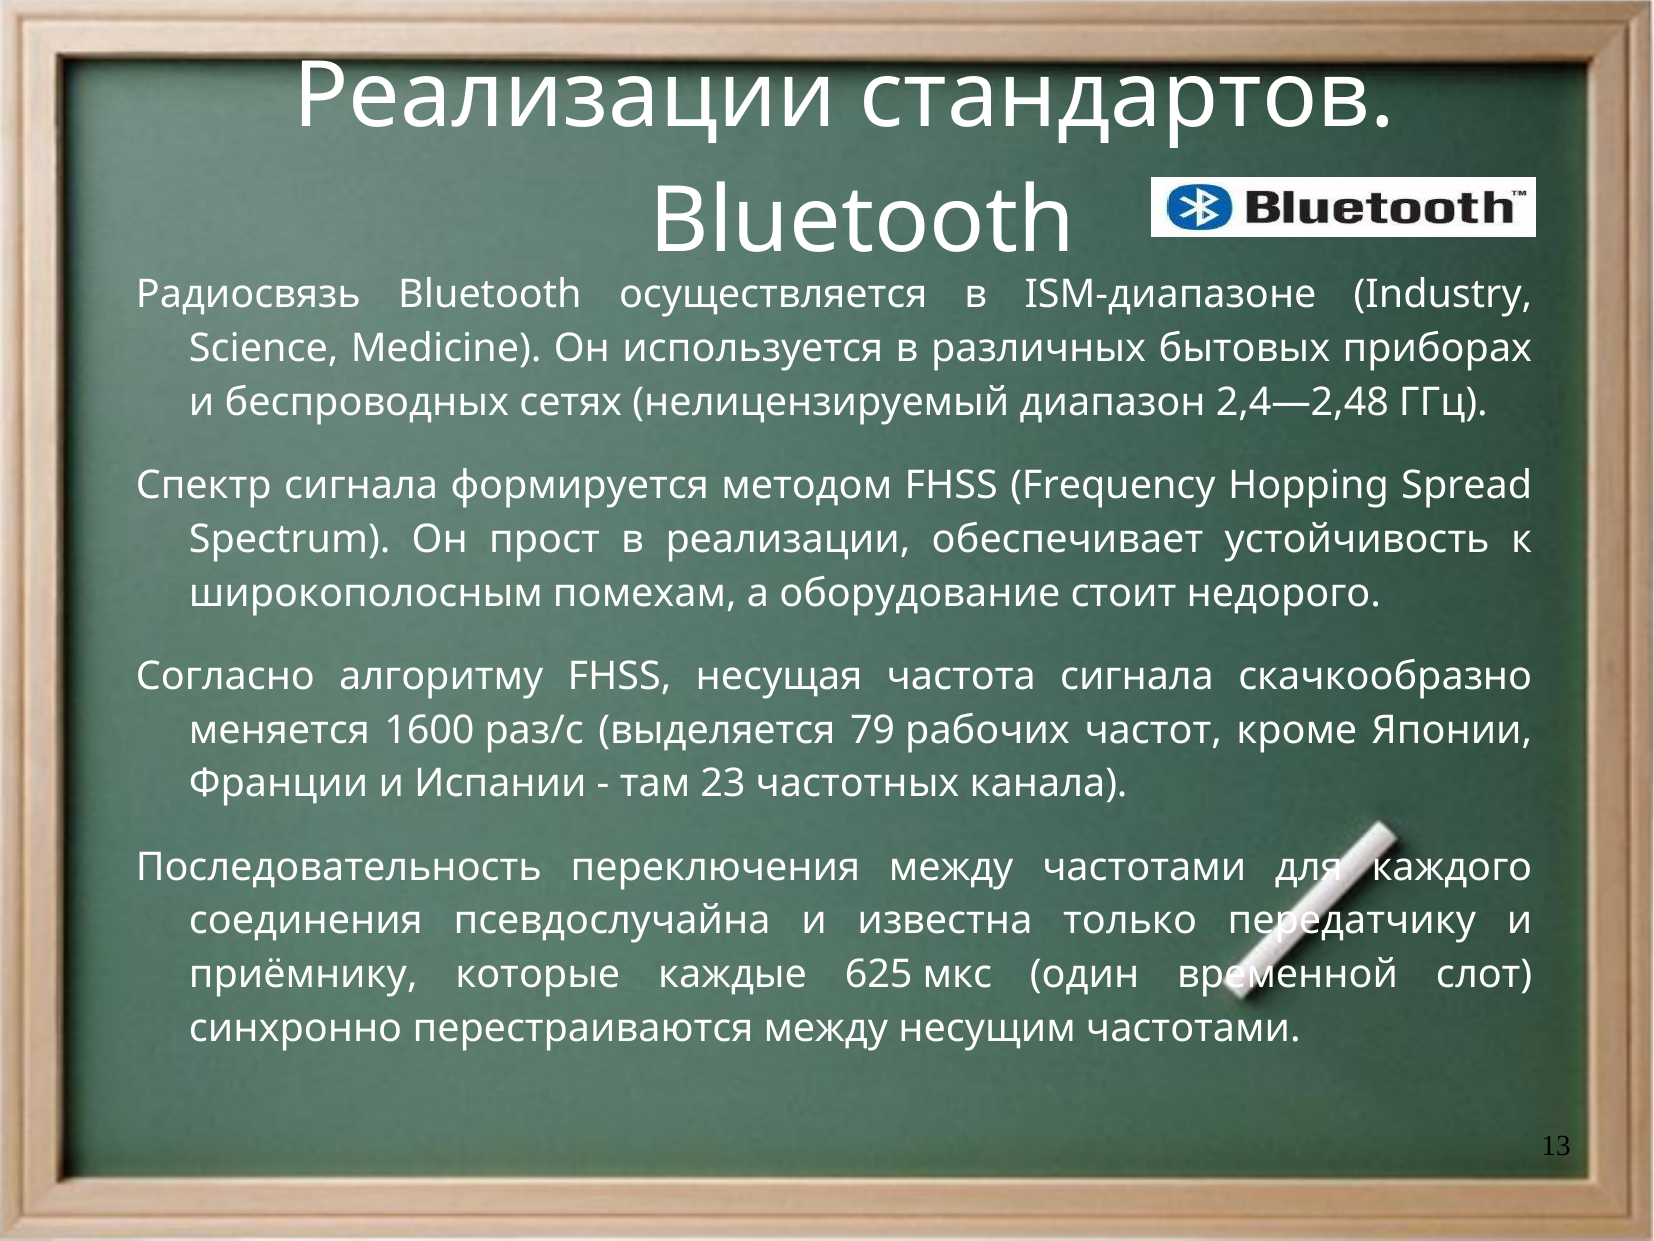

# Реализации стандартов. Bluetooth
Радиосвязь Bluetooth осуществляется в ISM-диапазоне (Industry, Science, Medicine). Он используется в различных бытовых приборах и беспроводных сетях (нелицензируемый диапазон 2,4—2,48 ГГц).
Спектр сигнала формируется методом FHSS (Frequency Hopping Spread Spectrum). Он прост в реализации, обеспечивает устойчивость к широкополосным помехам, а оборудование стоит недорого.
Согласно алгоритму FHSS, несущая частота сигнала скачкообразно меняется 1600 раз/с (выделяется 79 рабочих частот, кроме Японии, Франции и Испании - там 23 частотных канала).
Последовательность переключения между частотами для каждого соединения псевдослучайна и известна только передатчику и приёмнику, которые каждые 625 мкс (один временной слот) синхронно перестраиваются между несущим частотами.
13